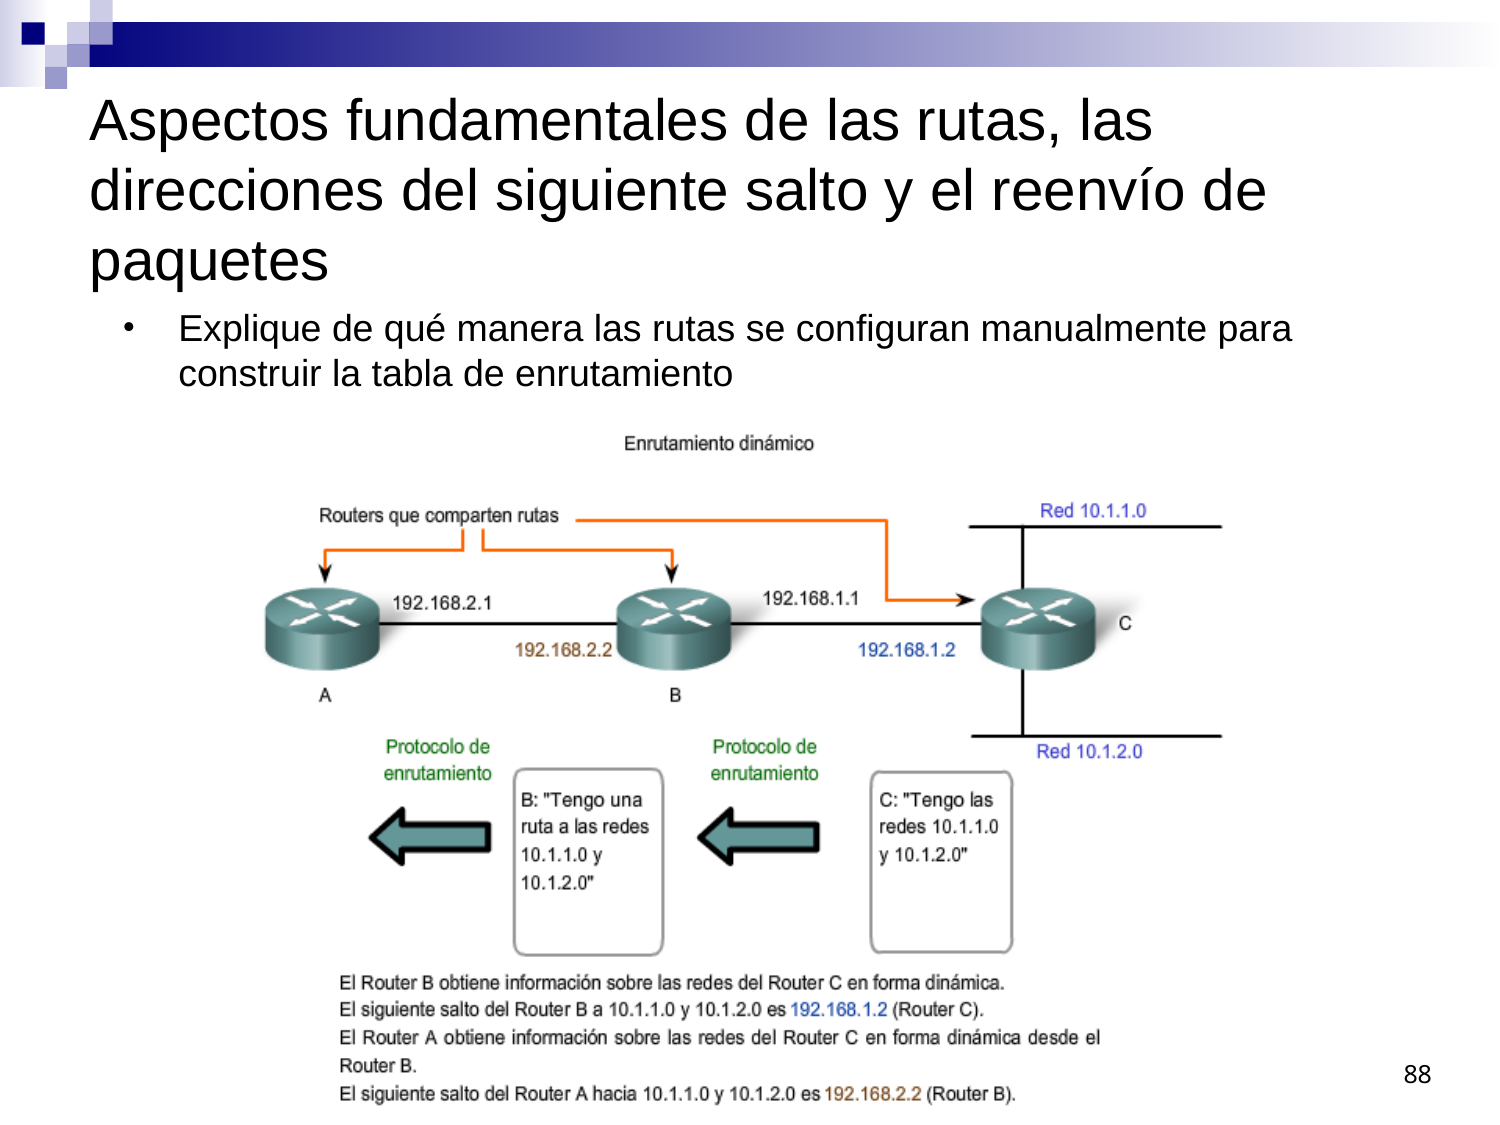

Aspectos fundamentales de las rutas, las direcciones del siguiente salto y el reenvío de paquetes
Explique de qué manera las rutas se configuran manualmente para construir la tabla de enrutamiento